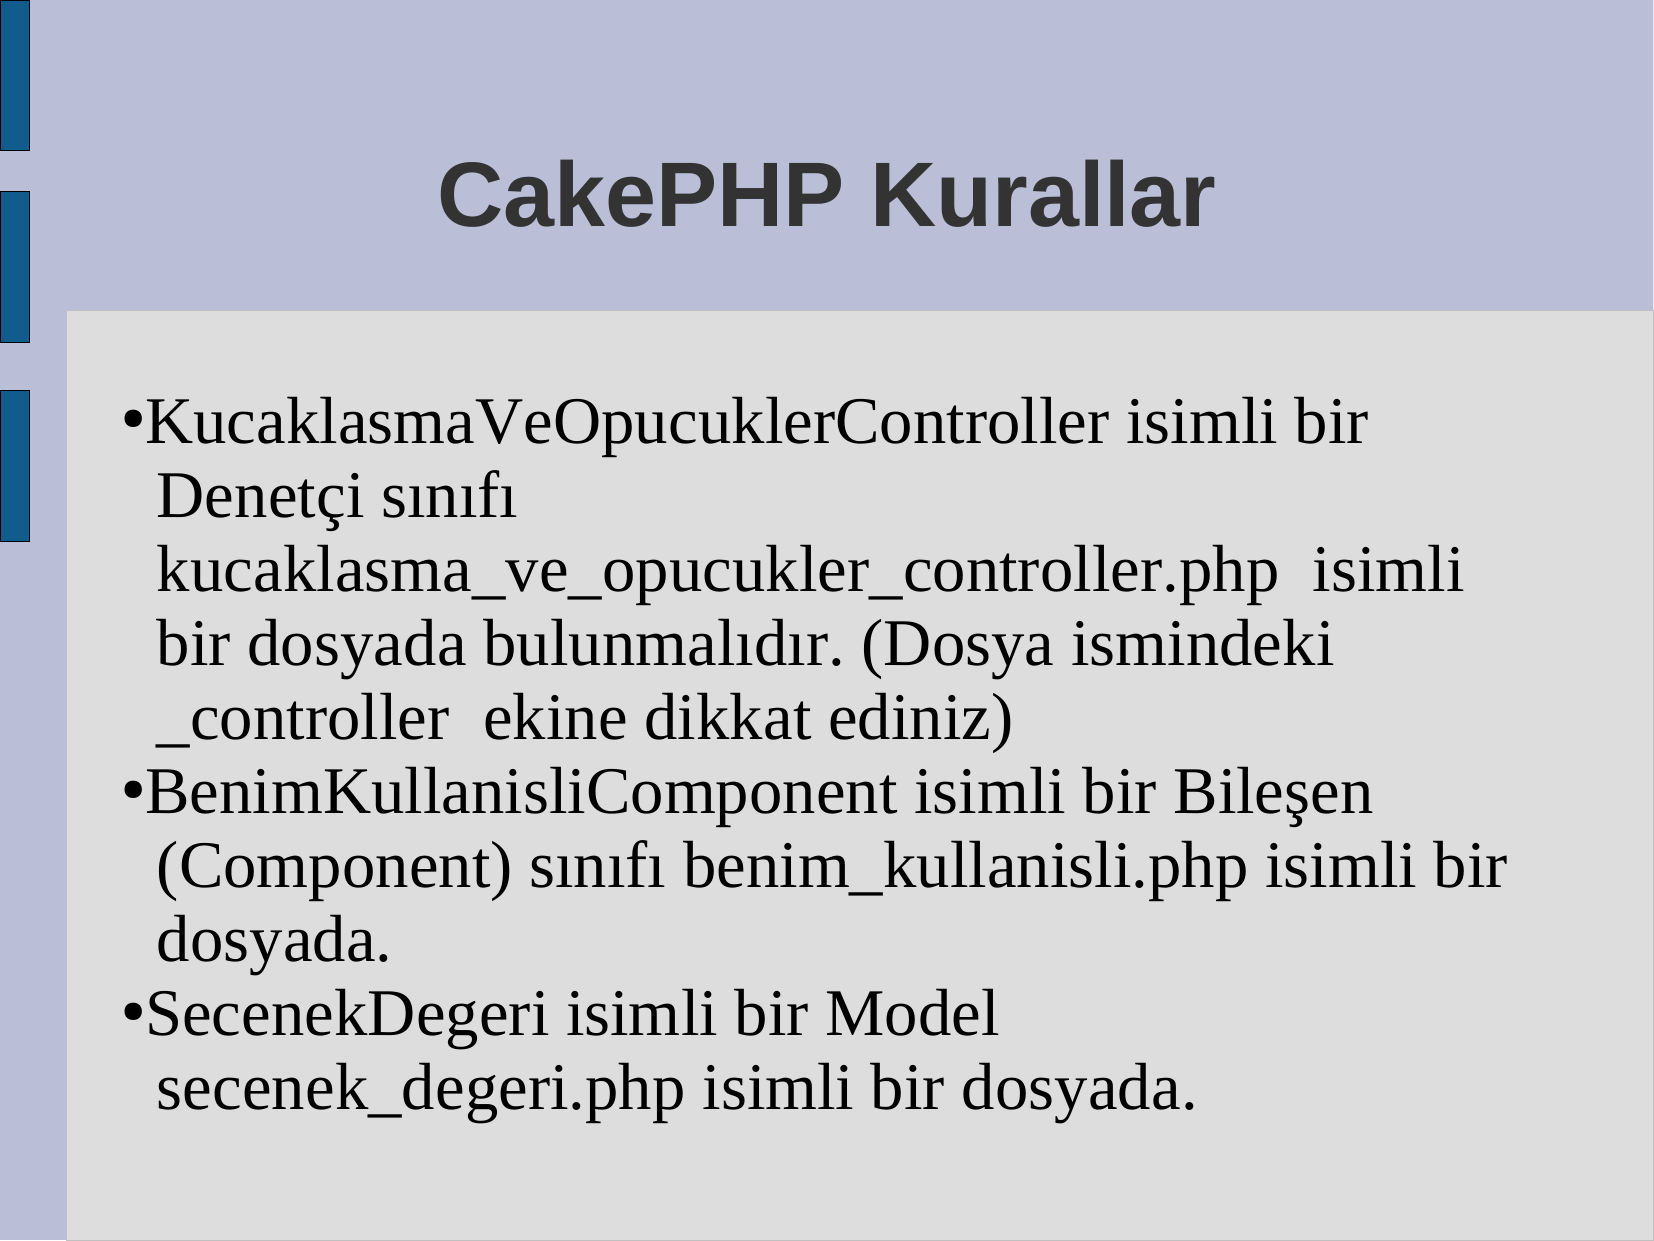

# CakePHP Kurallar
KucaklasmaVeOpucuklerController isimli bir Denetçi sınıfı kucaklasma_ve_opucukler_controller.php isimli bir dosyada bulunmalıdır. (Dosya ismindeki _controller ekine dikkat ediniz)
BenimKullanisliComponent isimli bir Bileşen (Component) sınıfı benim_kullanisli.php isimli bir dosyada.
SecenekDegeri isimli bir Model secenek_degeri.php isimli bir dosyada.